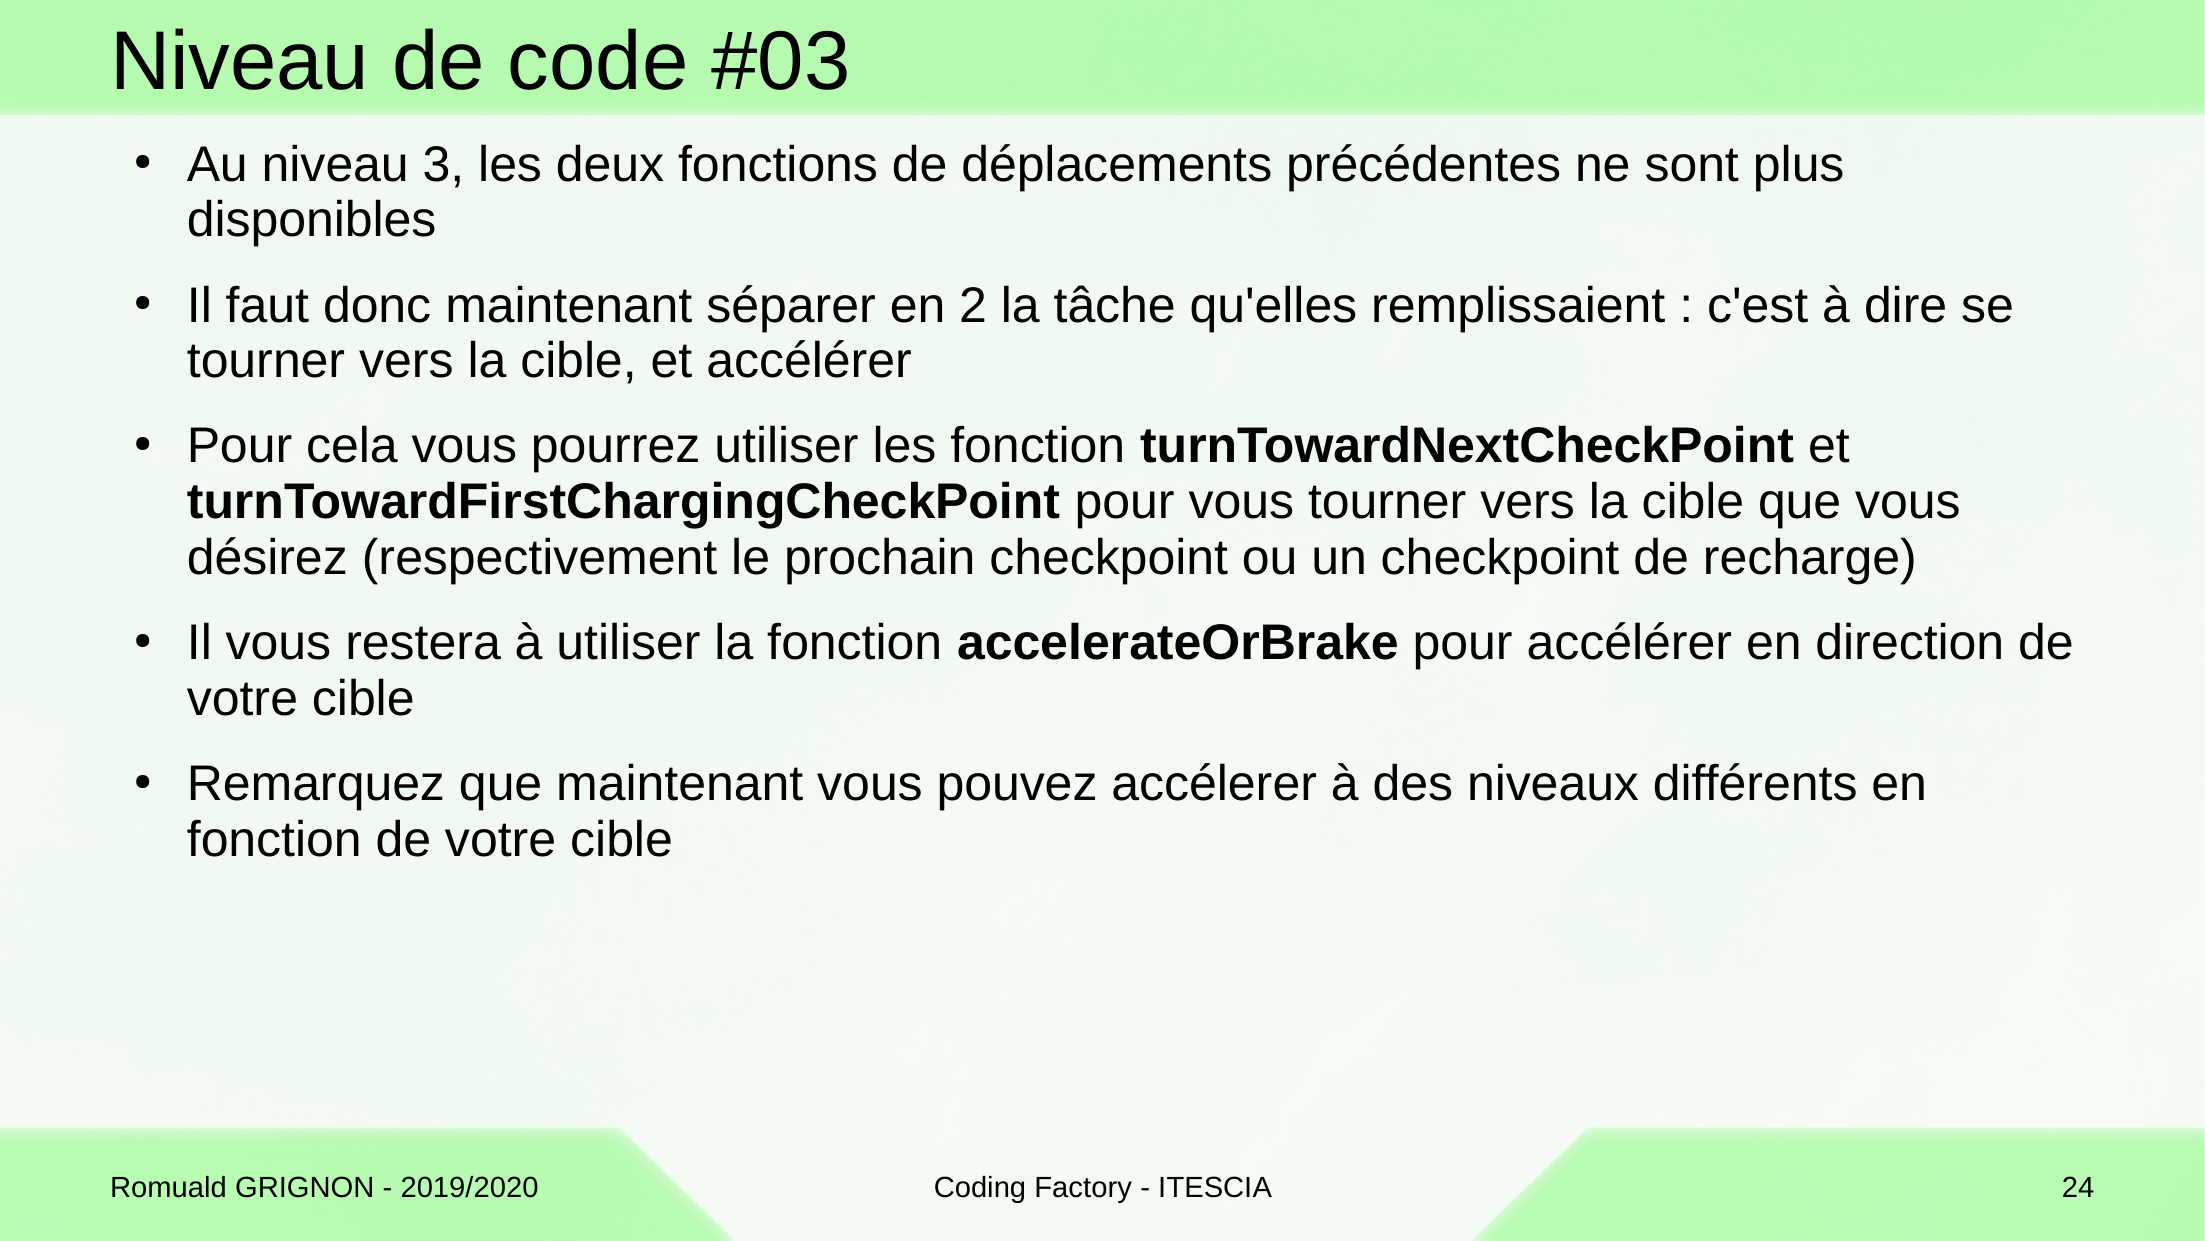

# Niveau de code #03
Au niveau 3, les deux fonctions de déplacements précédentes ne sont plus disponibles
Il faut donc maintenant séparer en 2 la tâche qu'elles remplissaient : c'est à dire se tourner vers la cible, et accélérer
Pour cela vous pourrez utiliser les fonction turnTowardNextCheckPoint et turnTowardFirstChargingCheckPoint pour vous tourner vers la cible que vous désirez (respectivement le prochain checkpoint ou un checkpoint de recharge)
Il vous restera à utiliser la fonction accelerateOrBrake pour accélérer en direction de votre cible
Remarquez que maintenant vous pouvez accélerer à des niveaux différents en fonction de votre cible
Romuald GRIGNON - 2019/2020
Coding Factory - ITESCIA
24